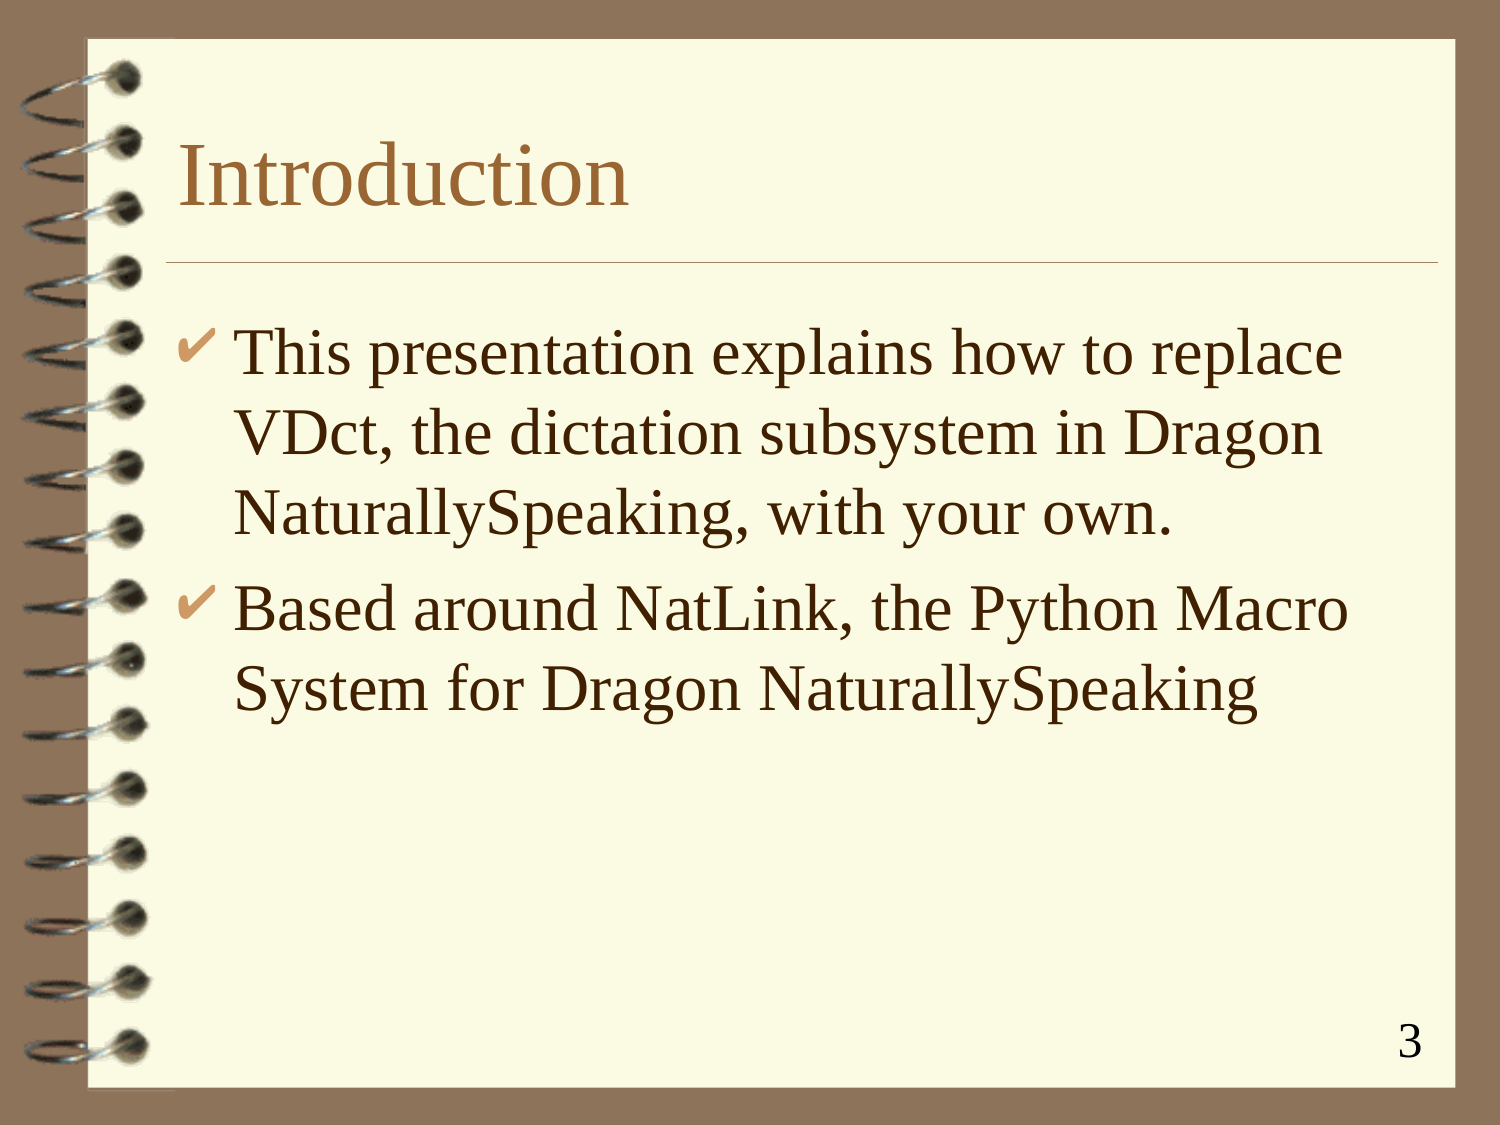

# Introduction
This presentation explains how to replace VDct, the dictation subsystem in Dragon NaturallySpeaking, with your own.
Based around NatLink, the Python Macro System for Dragon NaturallySpeaking
3